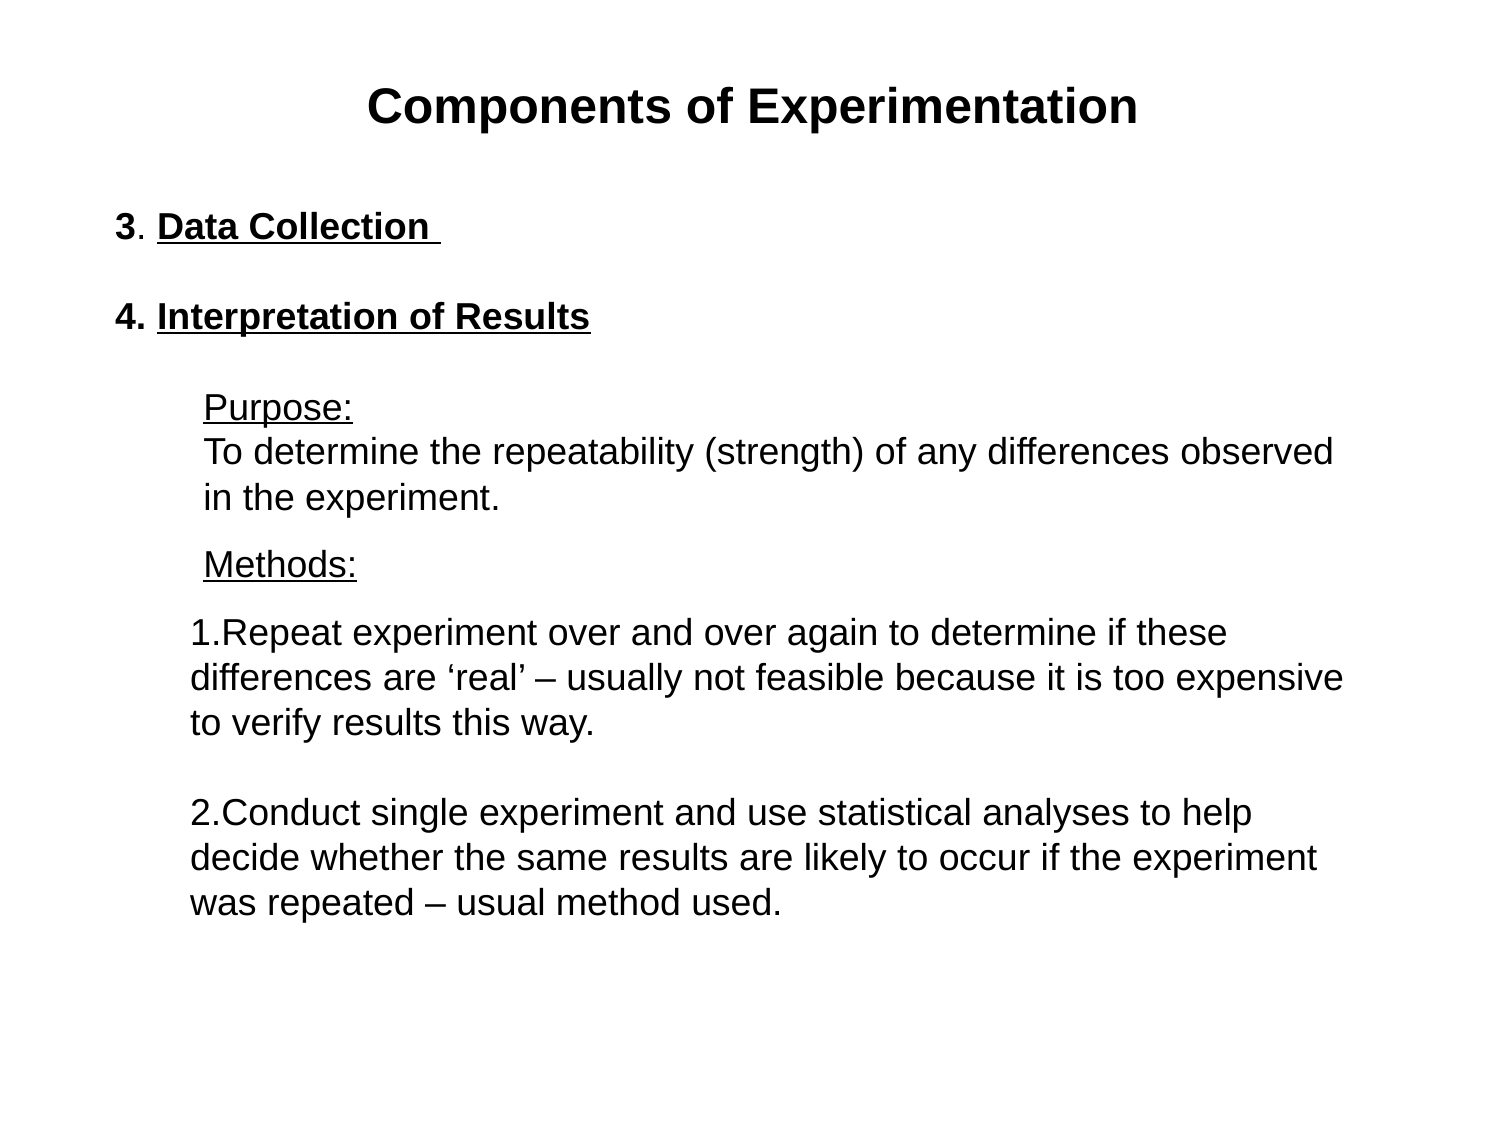

Components of Experimentation
3. Data Collection
4. Interpretation of Results
Purpose:
To determine the repeatability (strength) of any differences observed in the experiment.
Methods:
Repeat experiment over and over again to determine if these differences are ‘real’ – usually not feasible because it is too expensive to verify results this way.
2.Conduct single experiment and use statistical analyses to help decide whether the same results are likely to occur if the experiment was repeated – usual method used.